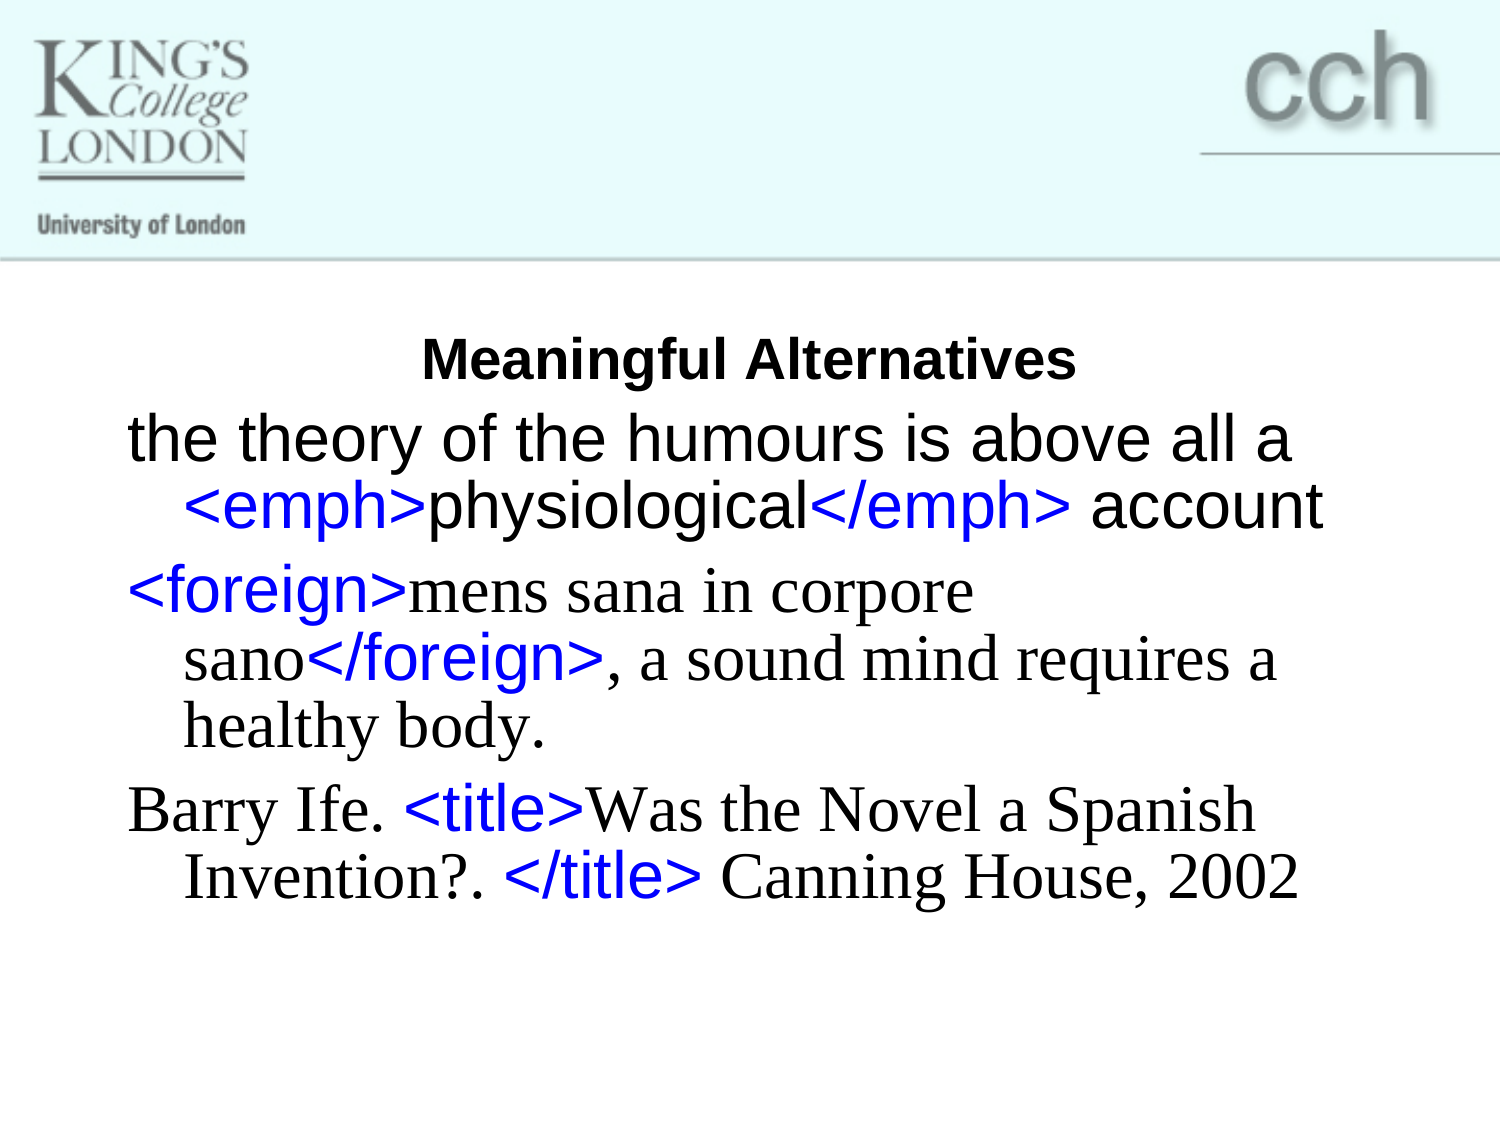

# Meaningful Alternatives
the theory of the humours is above all a <emph>physiological</emph> account
<foreign>mens sana in corpore sano</foreign>, a sound mind requires a healthy body.
Barry Ife. <title>Was the Novel a Spanish Invention?. </title> Canning House, 2002